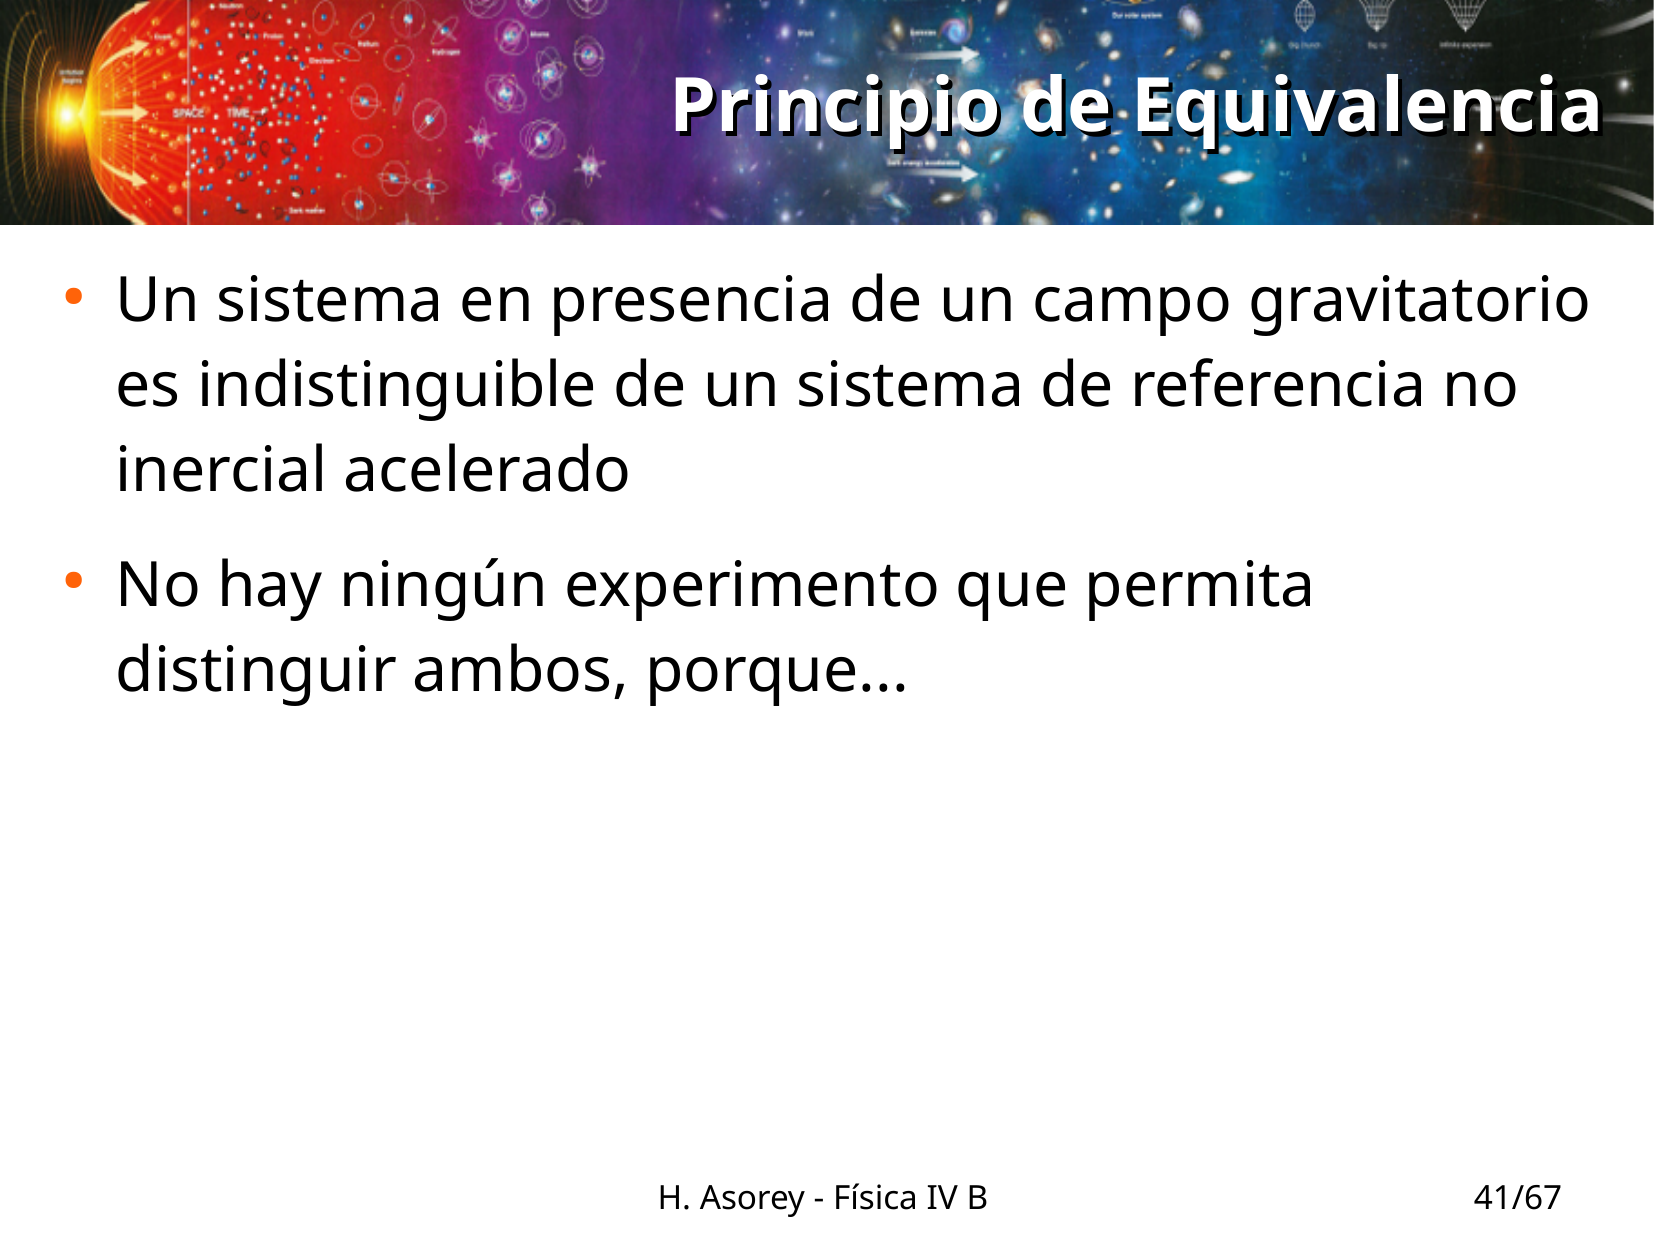

# Principio de Equivalencia
Un sistema en presencia de un campo gravitatorio es indistinguible de un sistema de referencia no inercial acelerado
No hay ningún experimento que permita distinguir ambos, porque...
H. Asorey - Física IV B
41